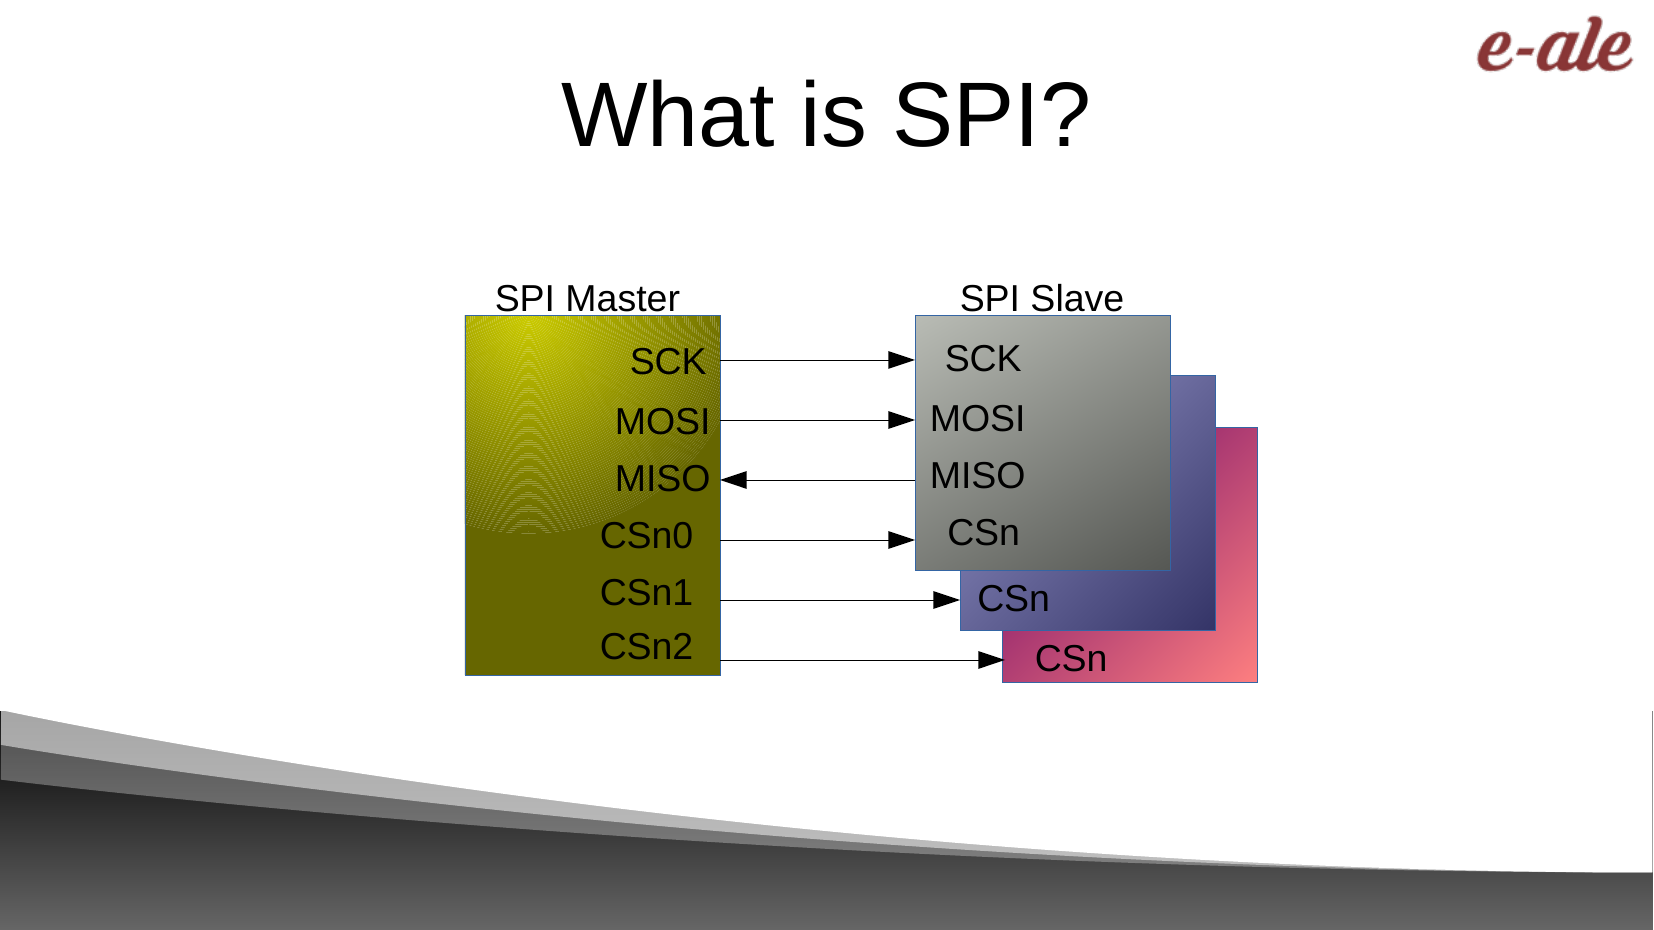

# What is SPI?
SPI Master
SPI Slave
SCK
SCK
MOSI
MOSI
MISO
MISO
CSn
CSn0
CSn1
CSn
CSn2
CSn